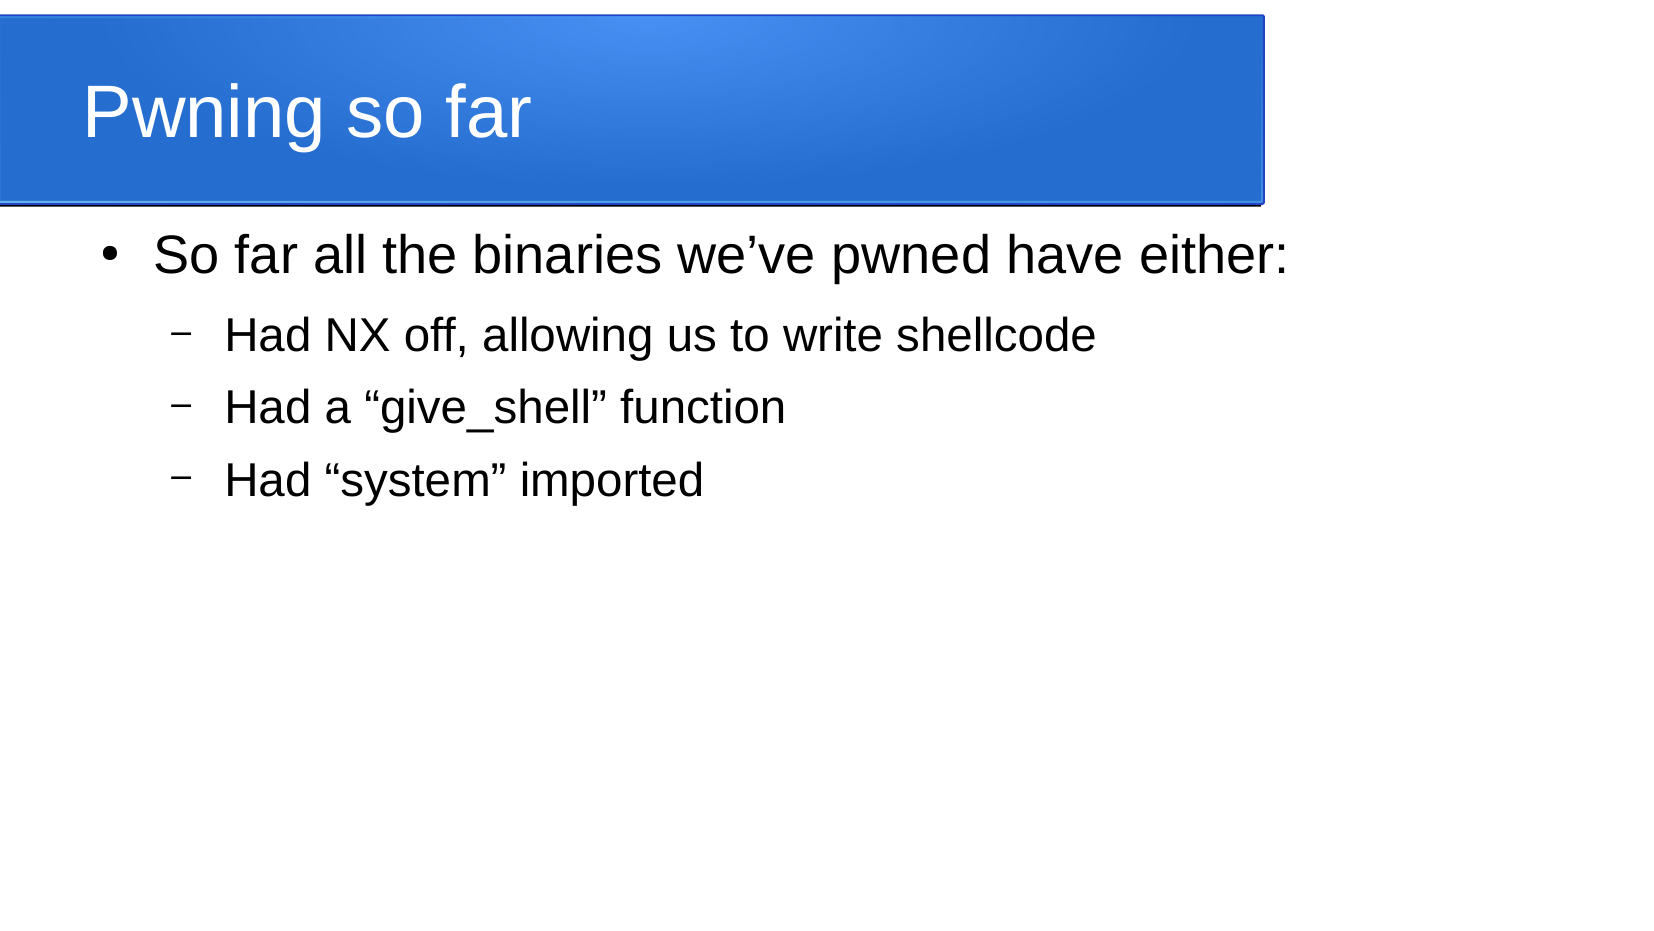

# Pwning so far
So far all the binaries we’ve pwned have either:
Had NX off, allowing us to write shellcode
Had a “give_shell” function
Had “system” imported